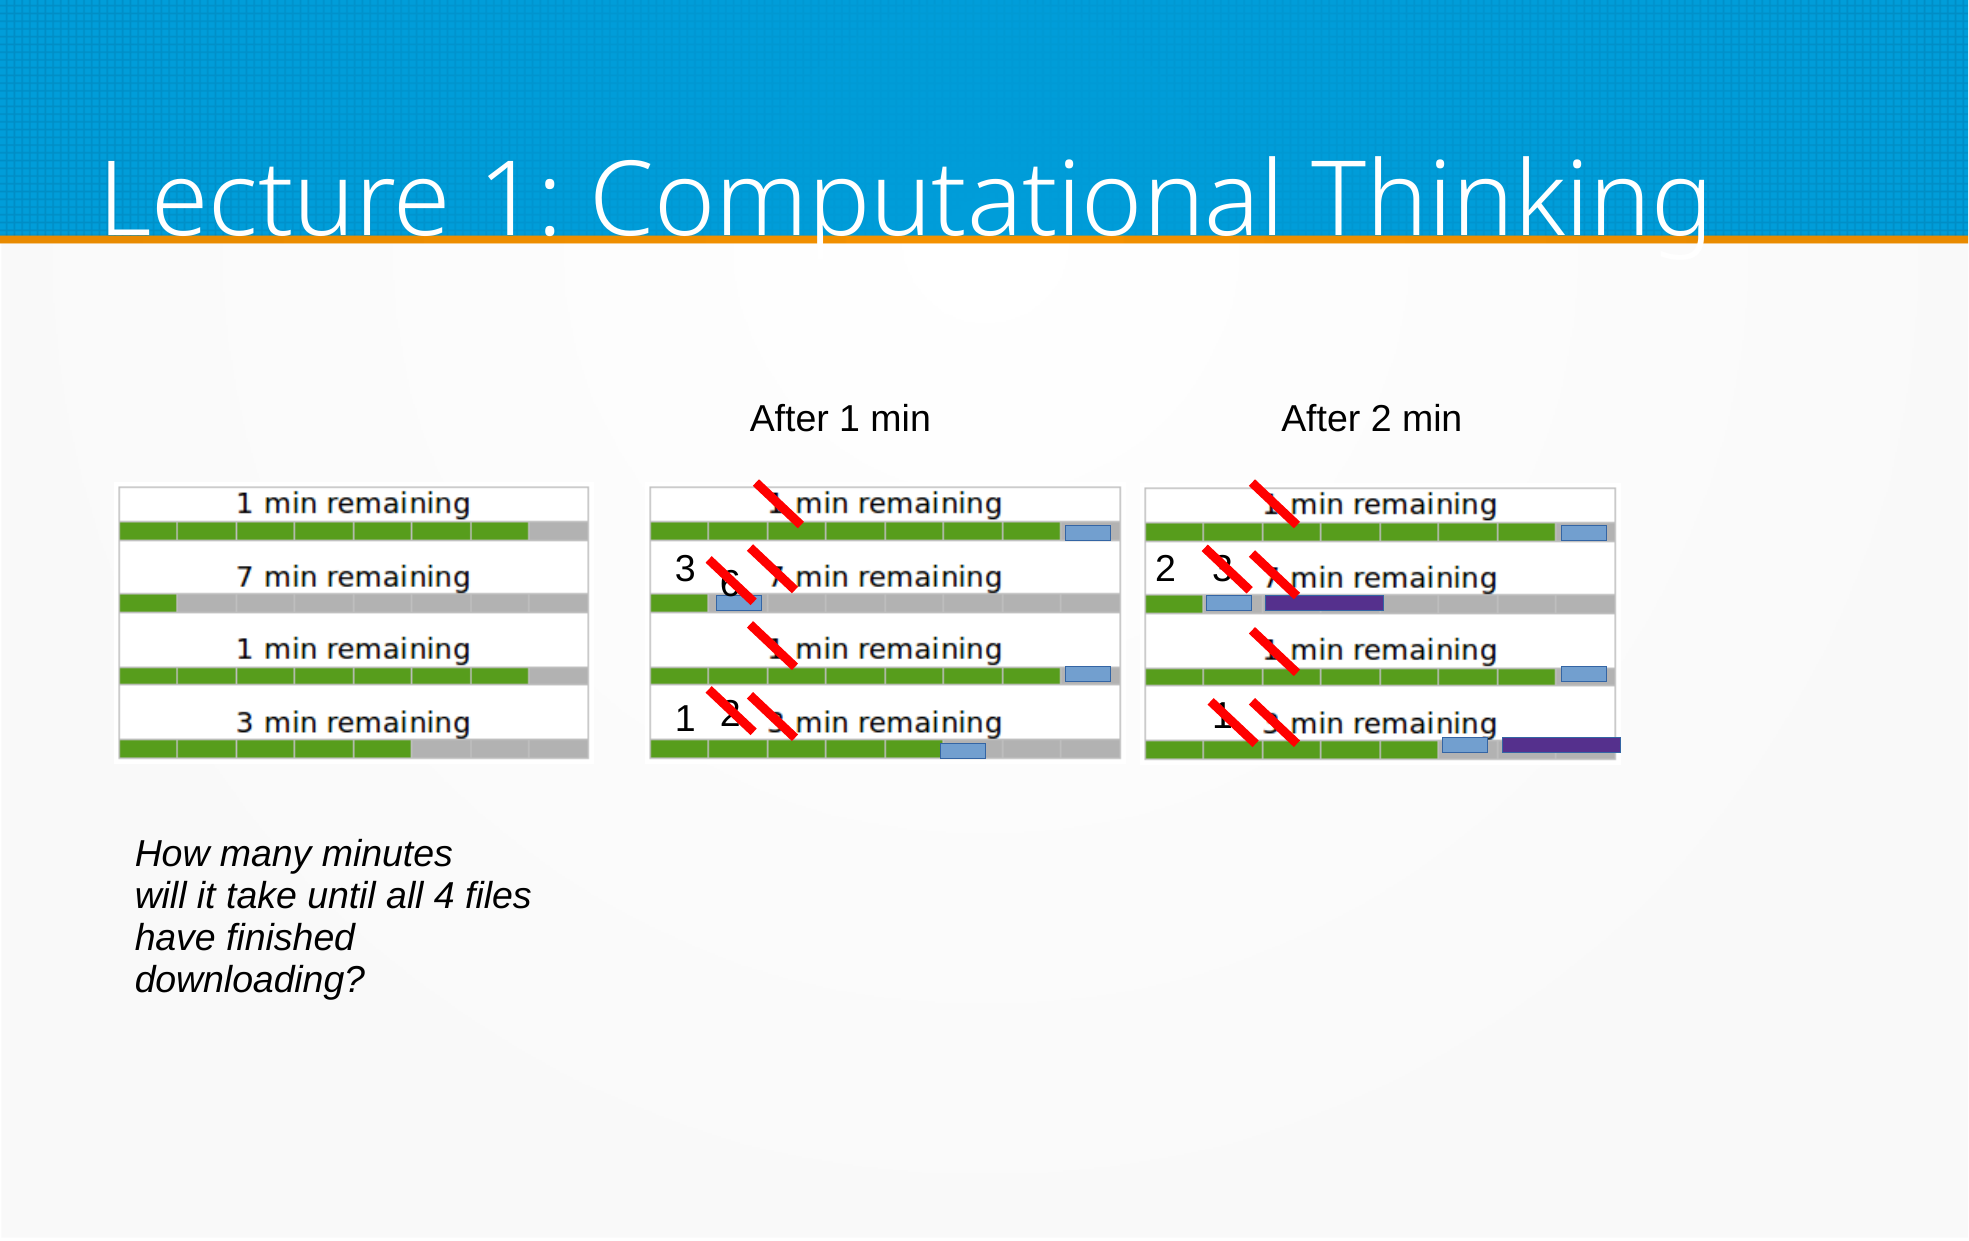

# Lecture 1: Computational Thinking
After 1 min
After 2 min
3
2
3
6
2
1
1
How many minutes
will it take until all 4 ﬁles have ﬁnished downloading?